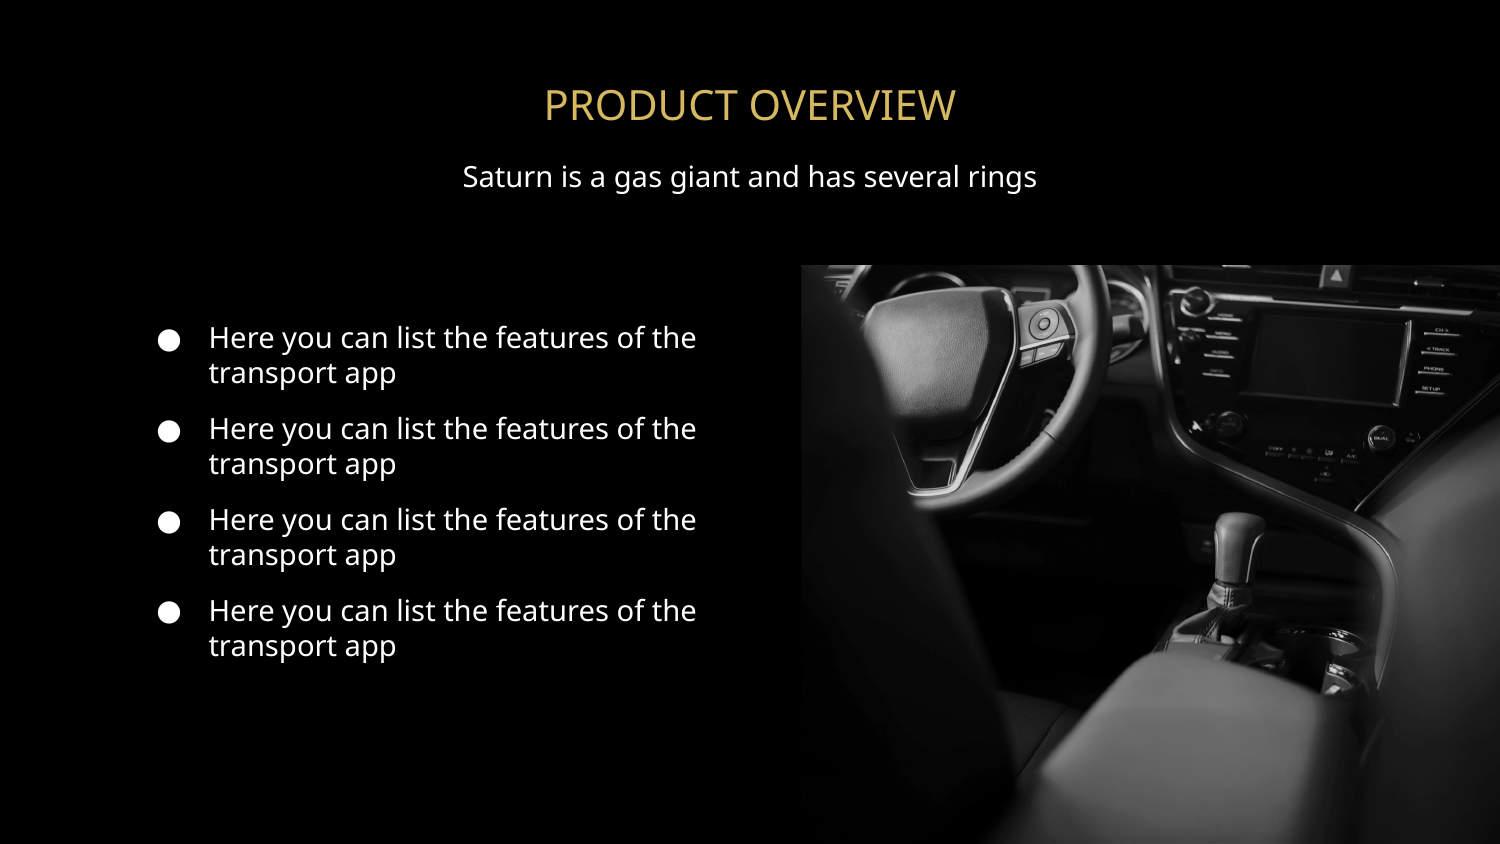

PRODUCT OVERVIEW
# Saturn is a gas giant and has several rings
Here you can list the features of the transport app
Here you can list the features of the transport app
Here you can list the features of the transport app
Here you can list the features of the transport app